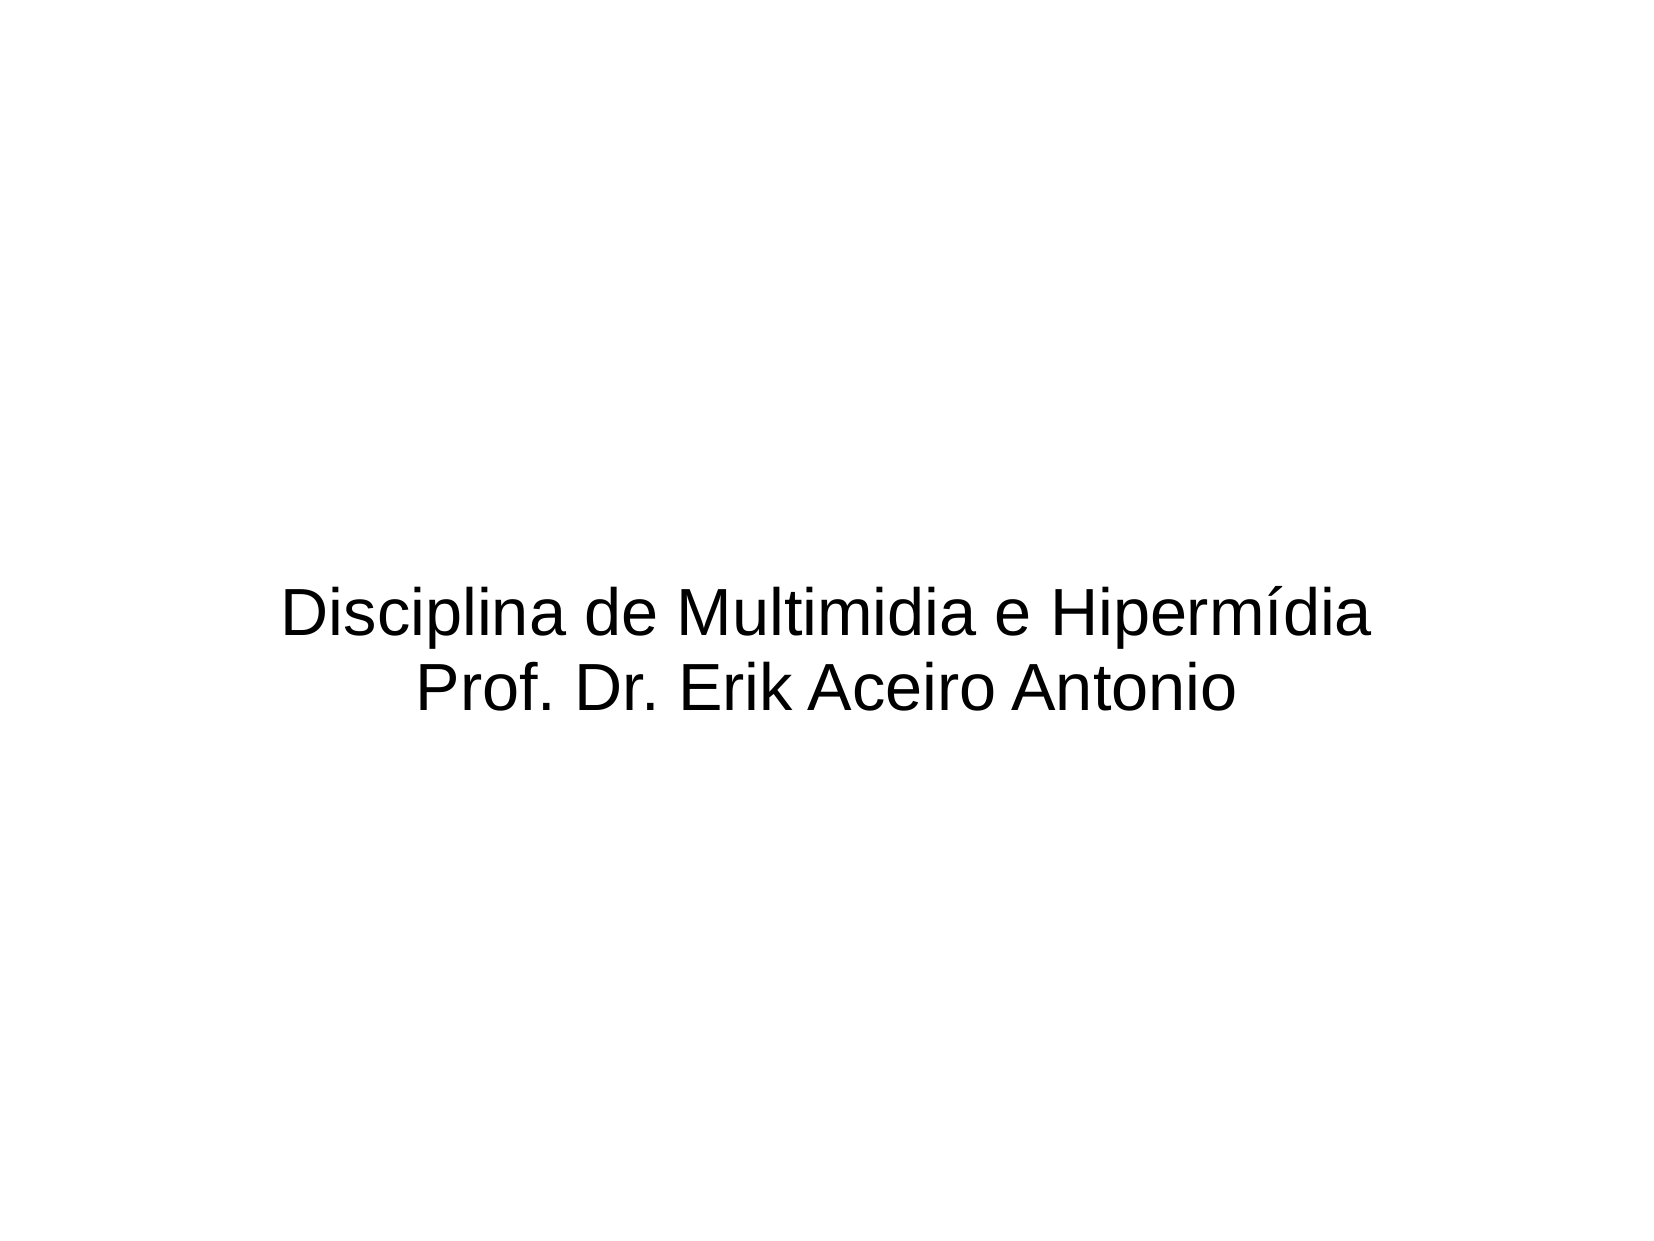

#
Disciplina de Multimidia e Hipermídia
Prof. Dr. Erik Aceiro Antonio